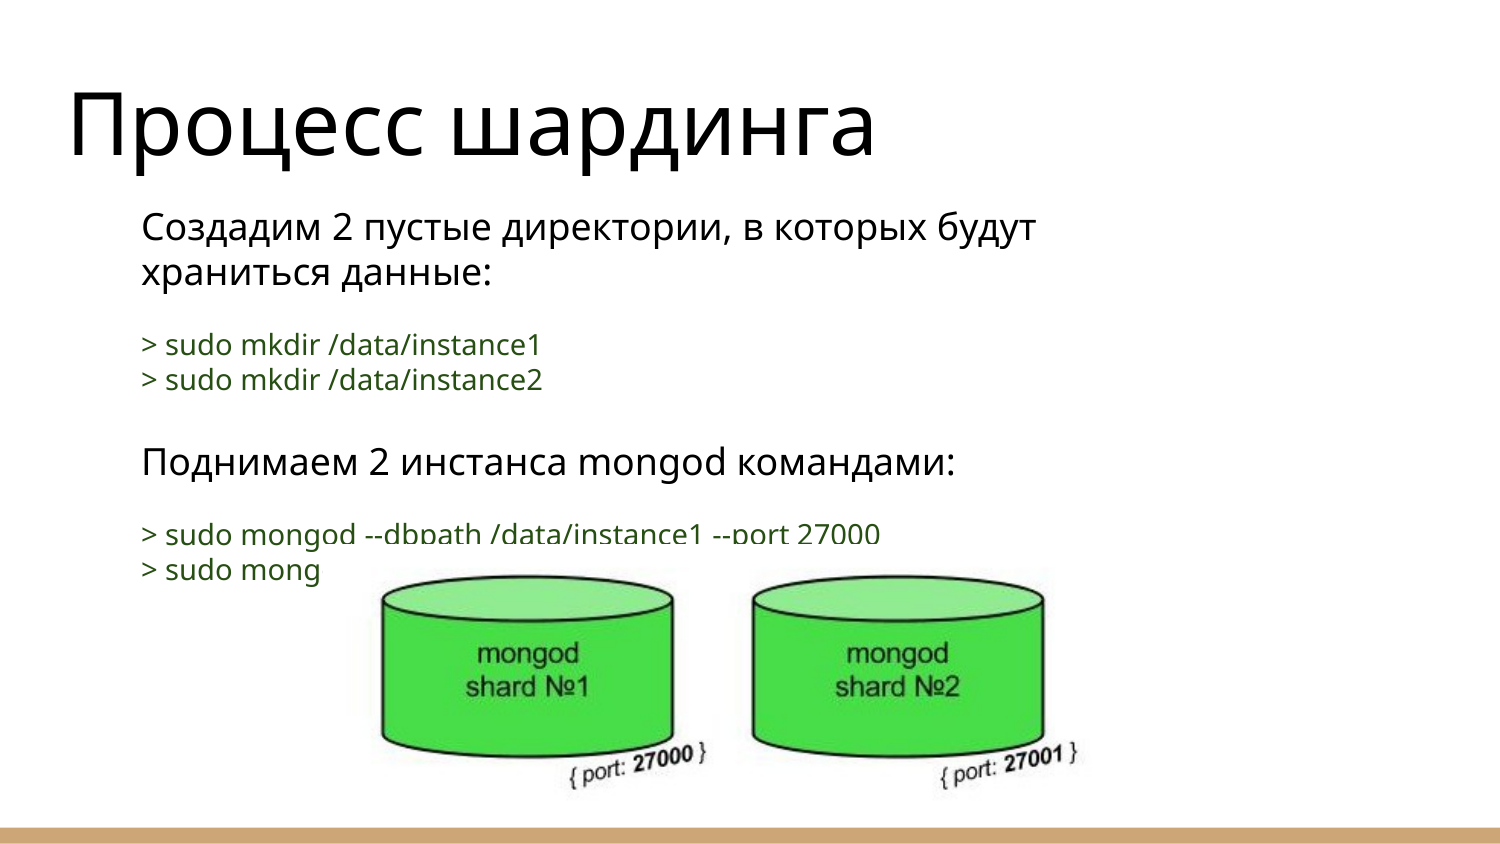

# Процесс шардинга
Создадим 2 пустые директории, в которых будут храниться данные:
> sudo mkdir /data/instance1
> sudo mkdir /data/instance2
Поднимаем 2 инстанса mongod командами:
> sudo mongod --dbpath /data/instance1 --port 27000
> sudo mongod --dbpath /data/instance2 --port 27001